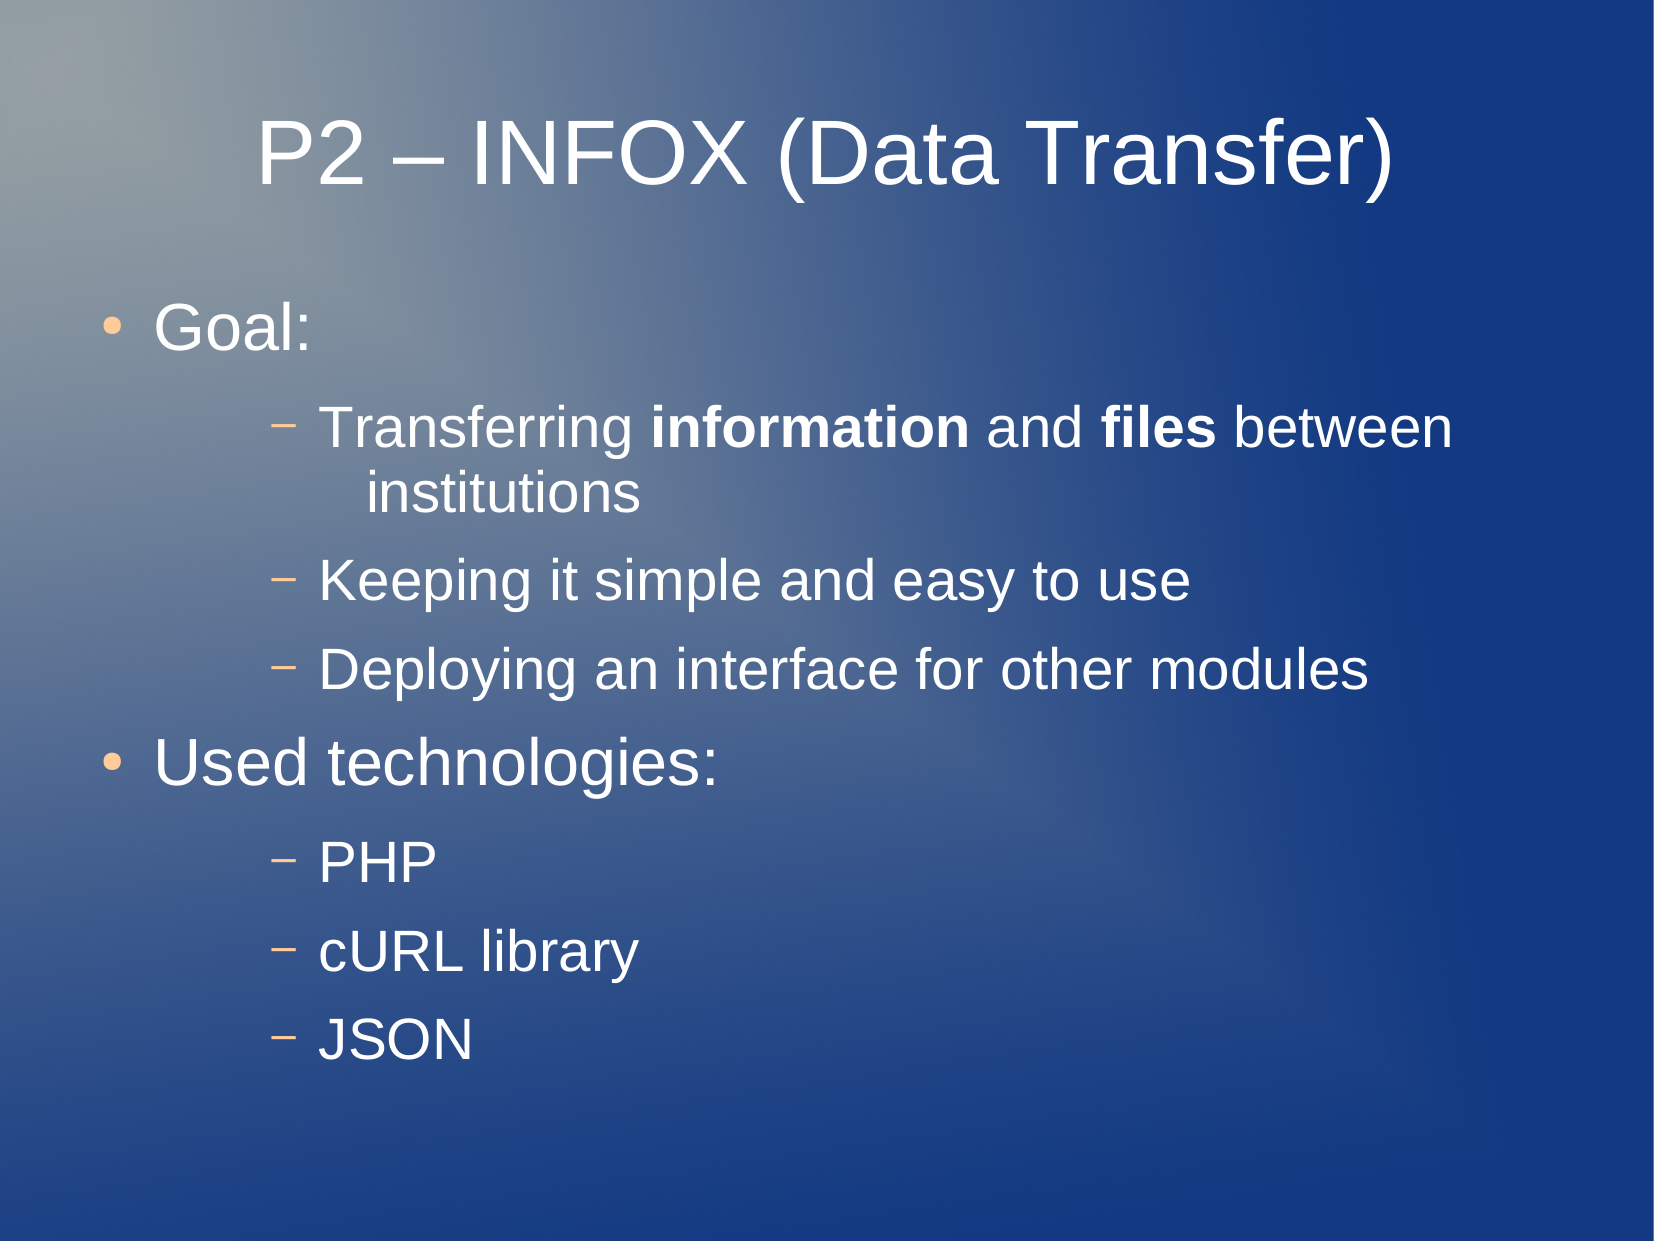

# P2 – INFOX (Data Transfer)
Goal:
Transferring information and files between institutions
Keeping it simple and easy to use
Deploying an interface for other modules
Used technologies:
PHP
cURL library
JSON